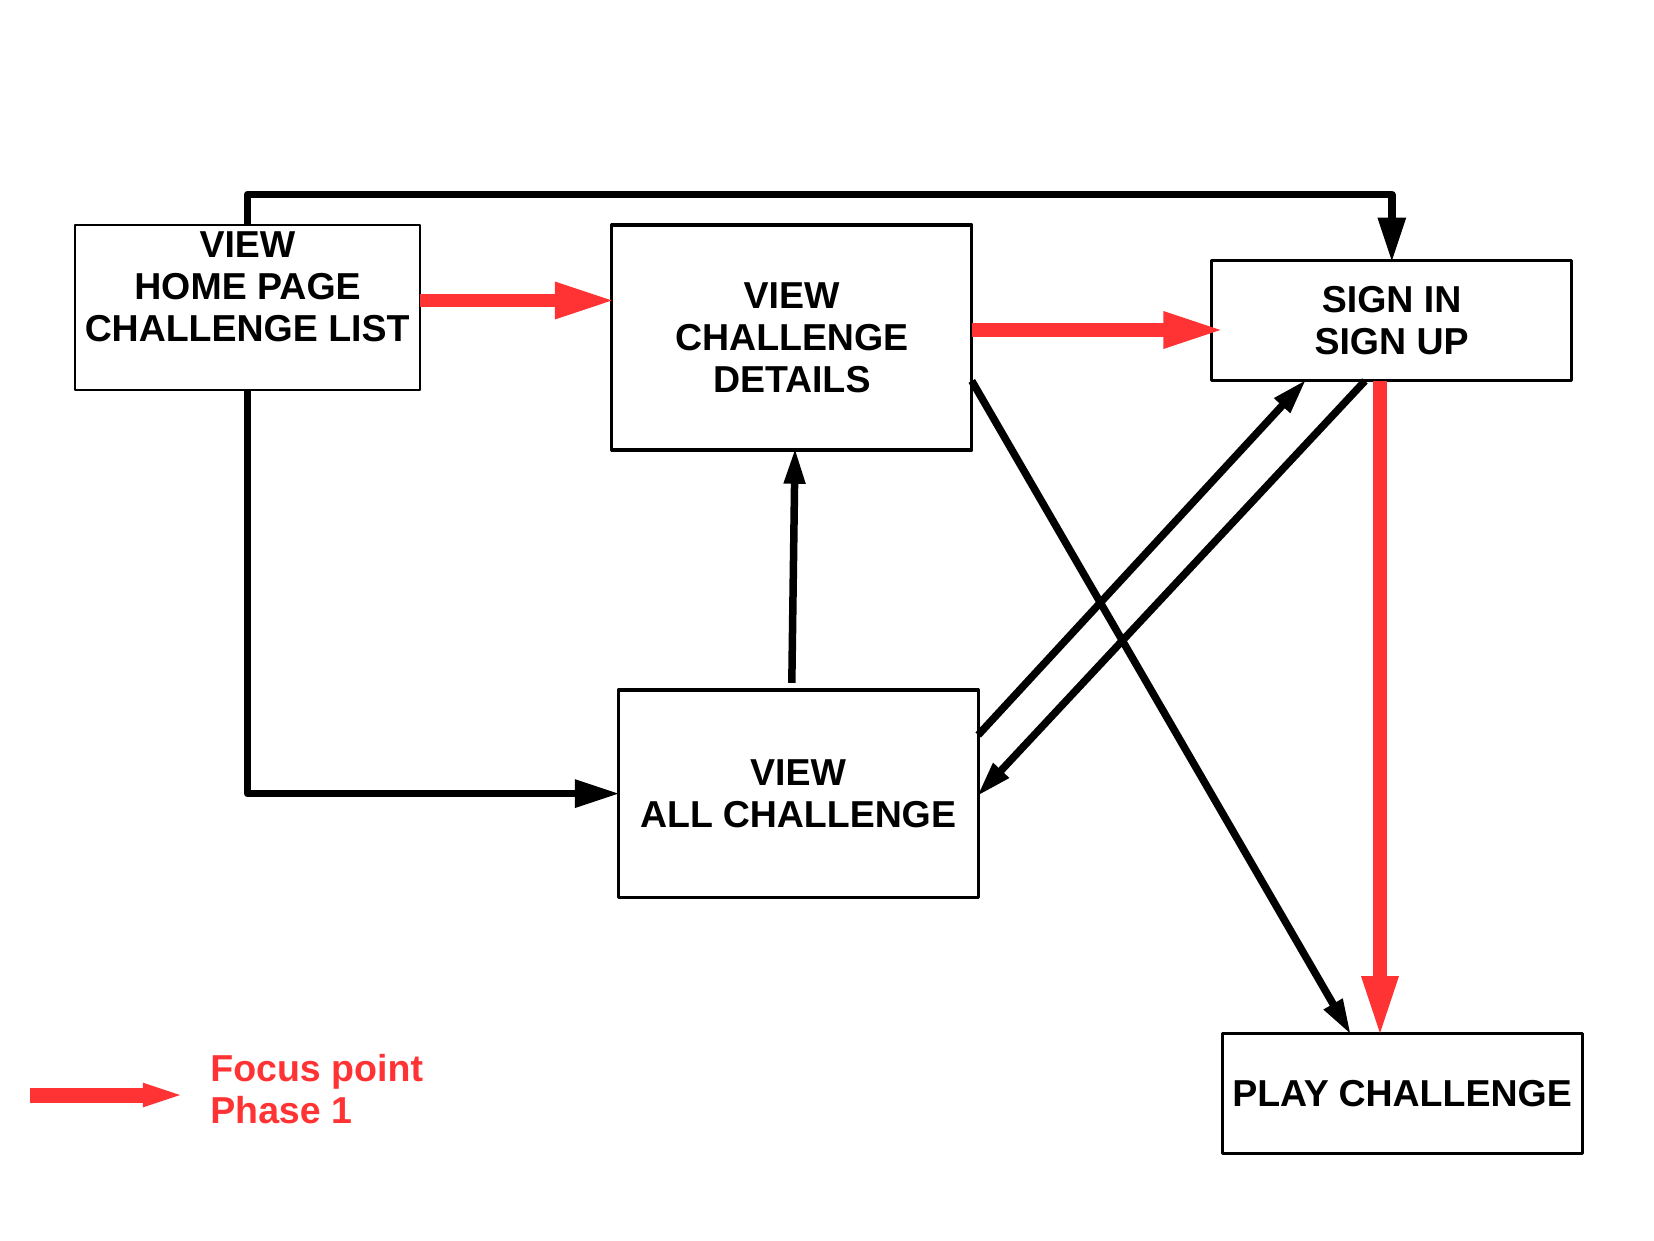

VIEW
HOME PAGE
CHALLENGE LIST
VIEW
CHALLENGE
DETAILS
SIGN IN
SIGN UP
VIEW
ALL CHALLENGE
PLAY CHALLENGE
Focus point
Phase 1